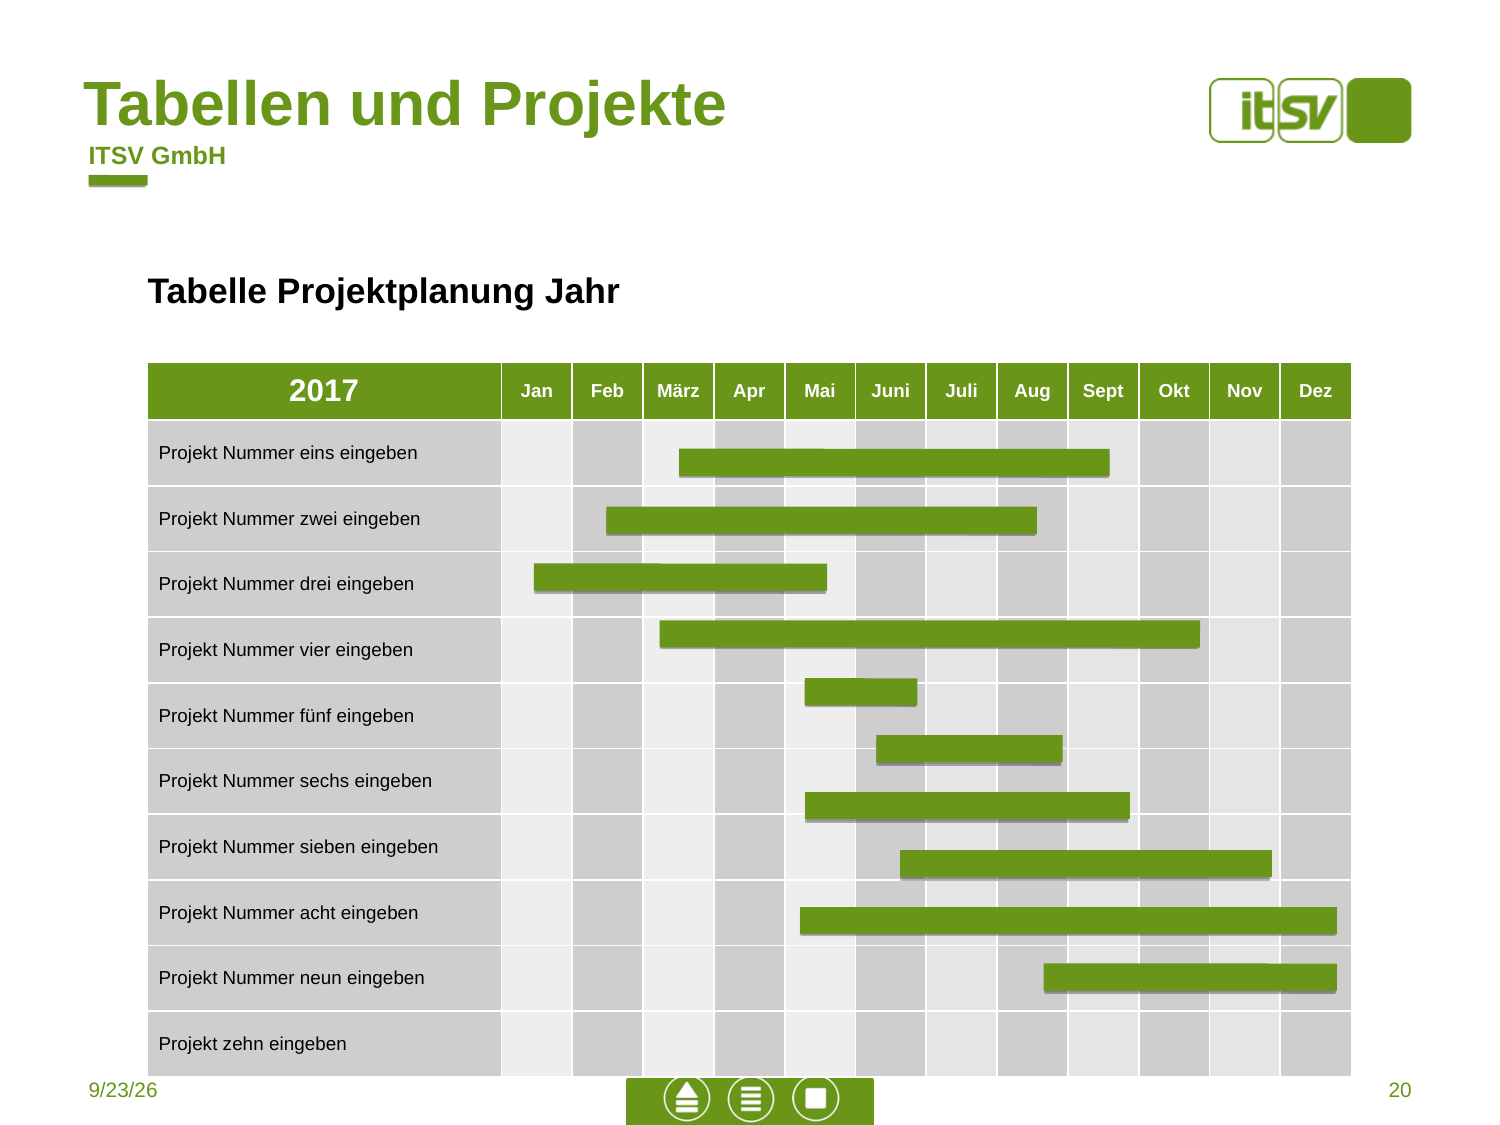

# Tabellen und Projekte
Tabelle Projektplanung Jahr
| 2017 | Jan | Feb | März | Apr | Mai | Juni | Juli | Aug | Sept | Okt | Nov | Dez |
| --- | --- | --- | --- | --- | --- | --- | --- | --- | --- | --- | --- | --- |
| Projekt Nummer eins eingeben | | | | | | | | | | | | |
| Projekt Nummer zwei eingeben | | | | | | | | | | | | |
| Projekt Nummer drei eingeben | | | | | | | | | | | | |
| Projekt Nummer vier eingeben | | | | | | | | | | | | |
| Projekt Nummer fünf eingeben | | | | | | | | | | | | |
| Projekt Nummer sechs eingeben | | | | | | | | | | | | |
| Projekt Nummer sieben eingeben | | | | | | | | | | | | |
| Projekt Nummer acht eingeben | | | | | | | | | | | | |
| Projekt Nummer neun eingeben | | | | | | | | | | | | |
| Projekt zehn eingeben | | | | | | | | | | | | |